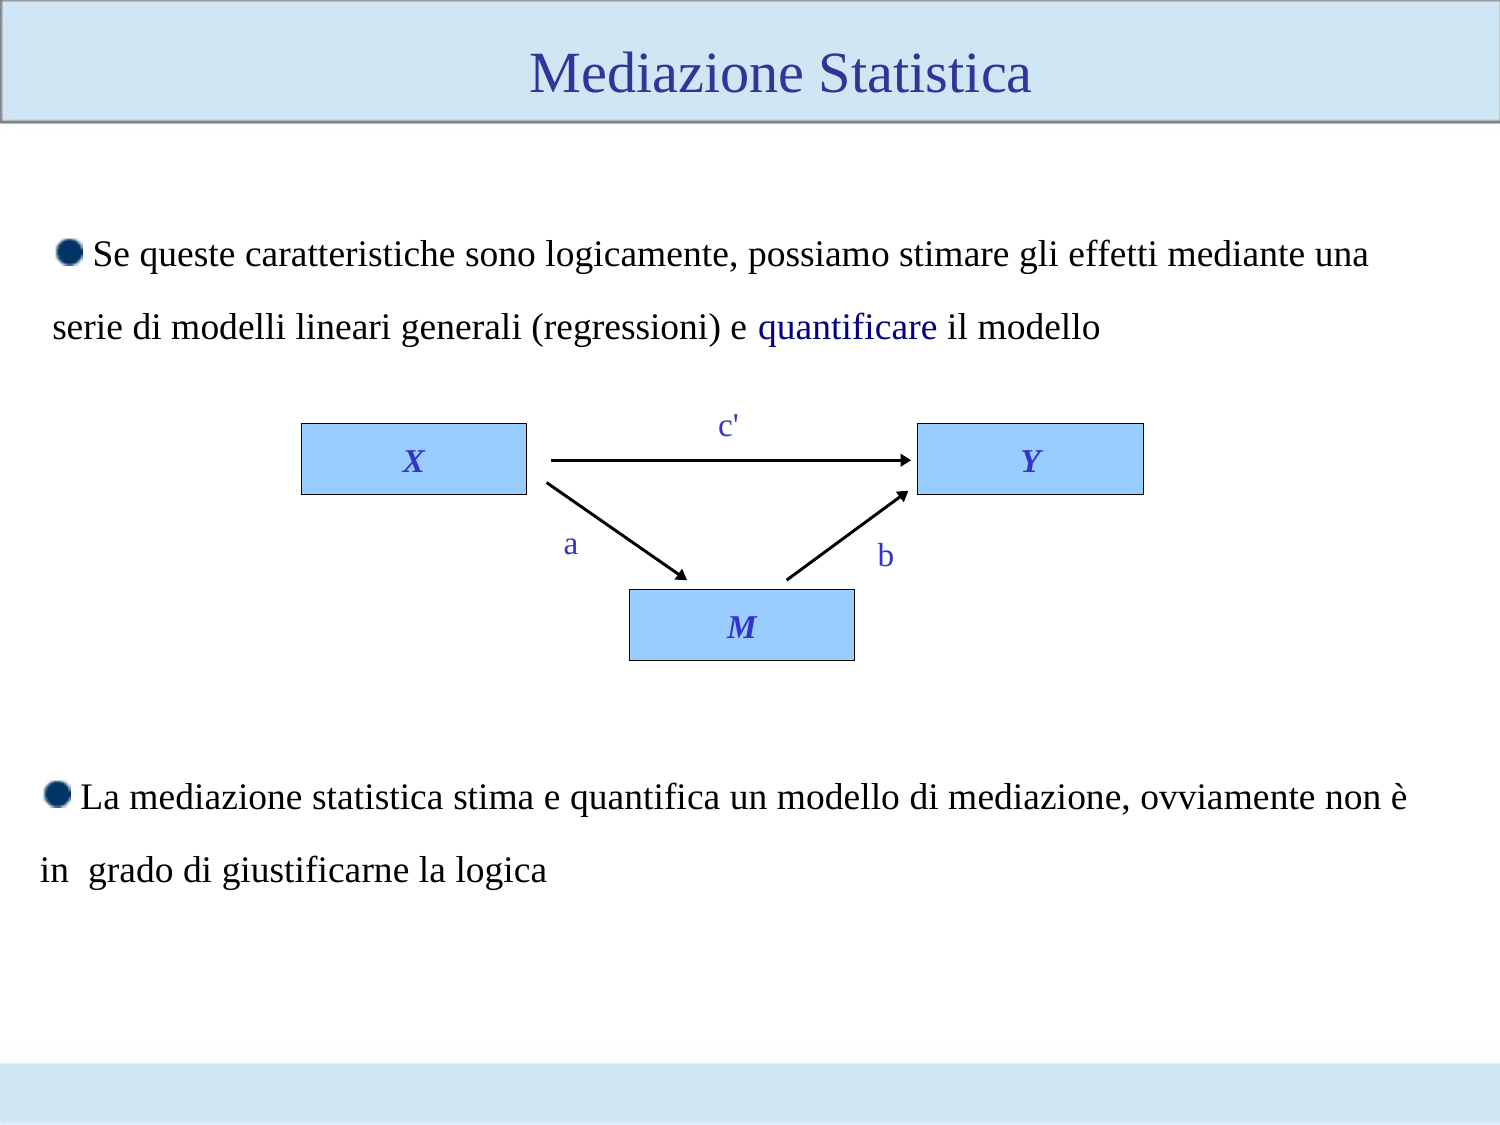

# Mediazione Statistica
 Se queste caratteristiche sono logicamente, possiamo stimare gli effetti mediante una serie di modelli lineari generali (regressioni) e quantificare il modello
c'
X
Y
a
b
M
 La mediazione statistica stima e quantifica un modello di mediazione, ovviamente non è in grado di giustificarne la logica